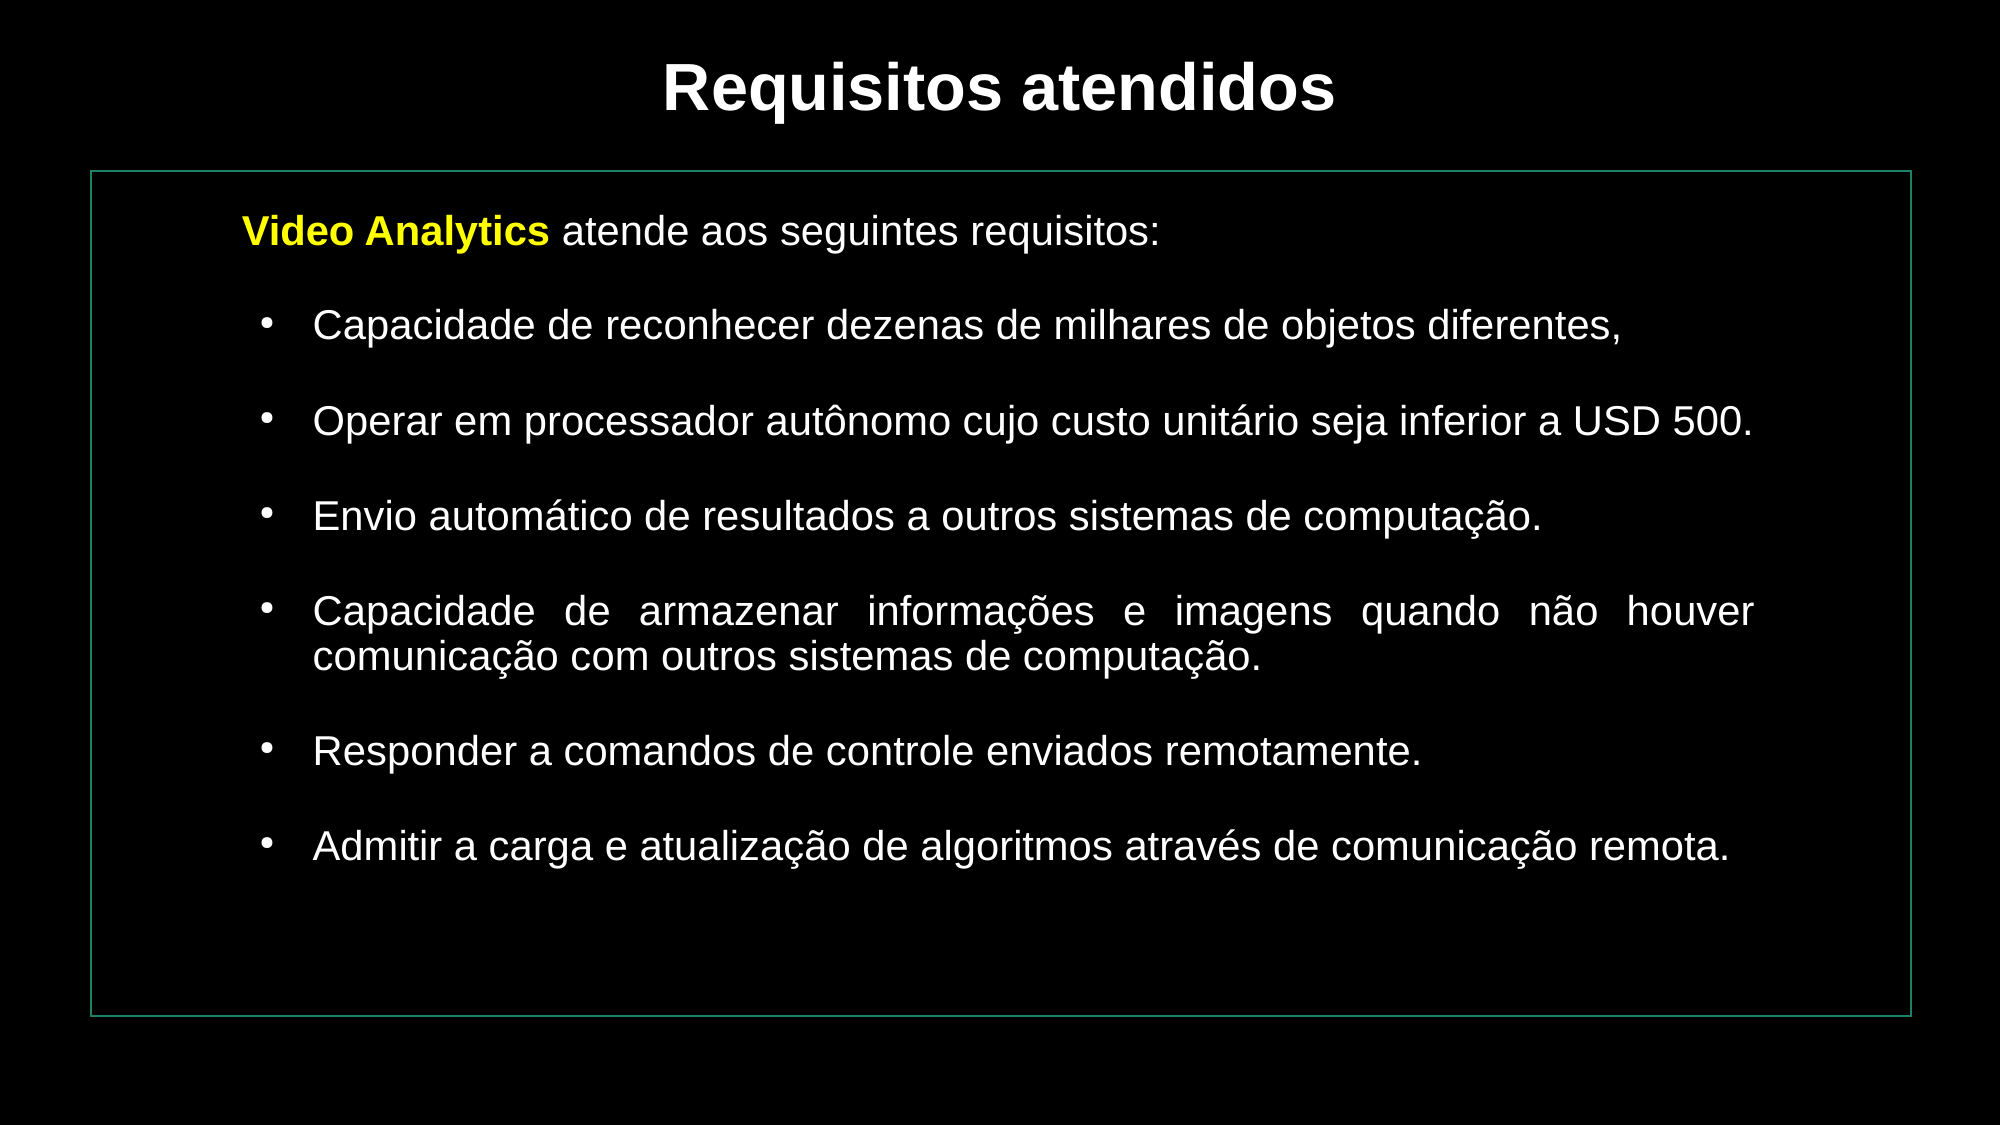

# Requisitos atendidos
Video Analytics atende aos seguintes requisitos:
Capacidade de reconhecer dezenas de milhares de objetos diferentes,
Operar em processador autônomo cujo custo unitário seja inferior a USD 500.
Envio automático de resultados a outros sistemas de computação.
Capacidade de armazenar informações e imagens quando não houver comunicação com outros sistemas de computação.
Responder a comandos de controle enviados remotamente.
Admitir a carga e atualização de algoritmos através de comunicação remota.